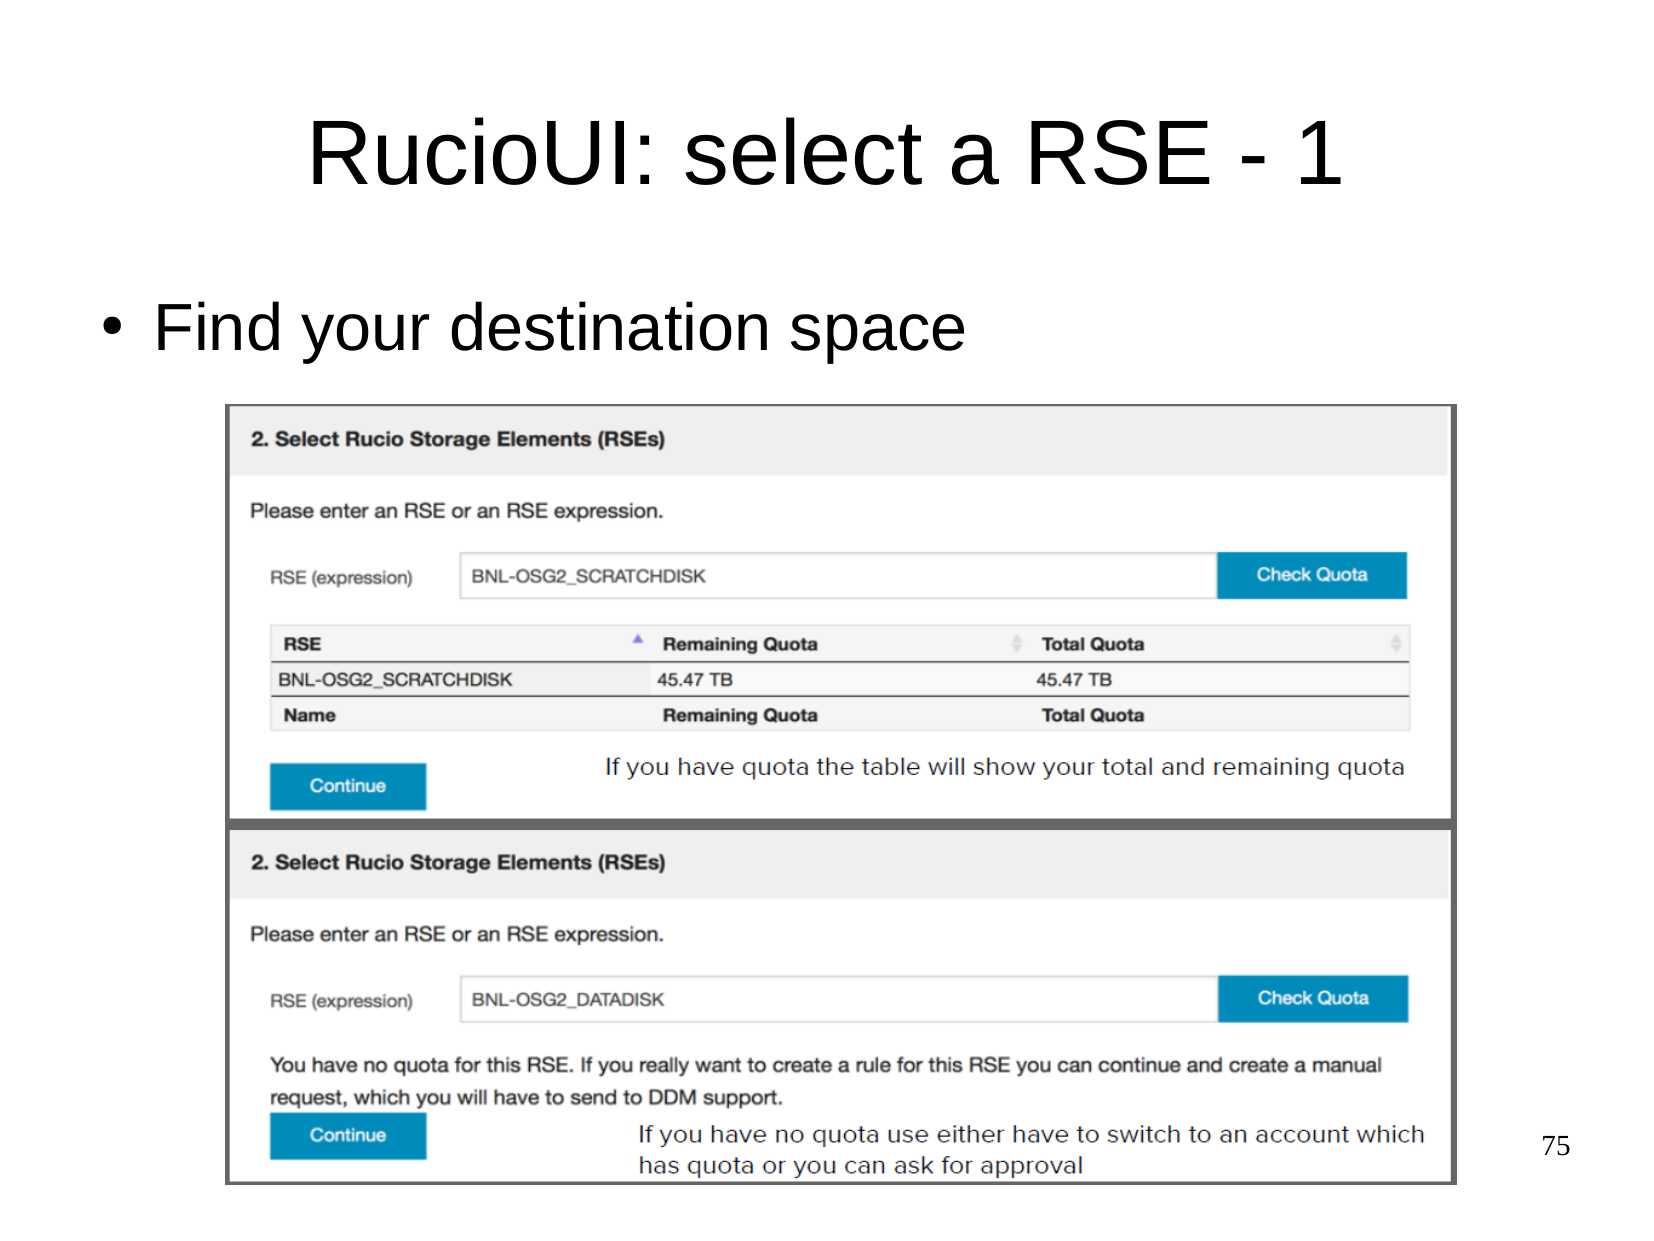

# RucioUI: select a RSE - 1
Find your destination space
Data Science Summer School 2017
75